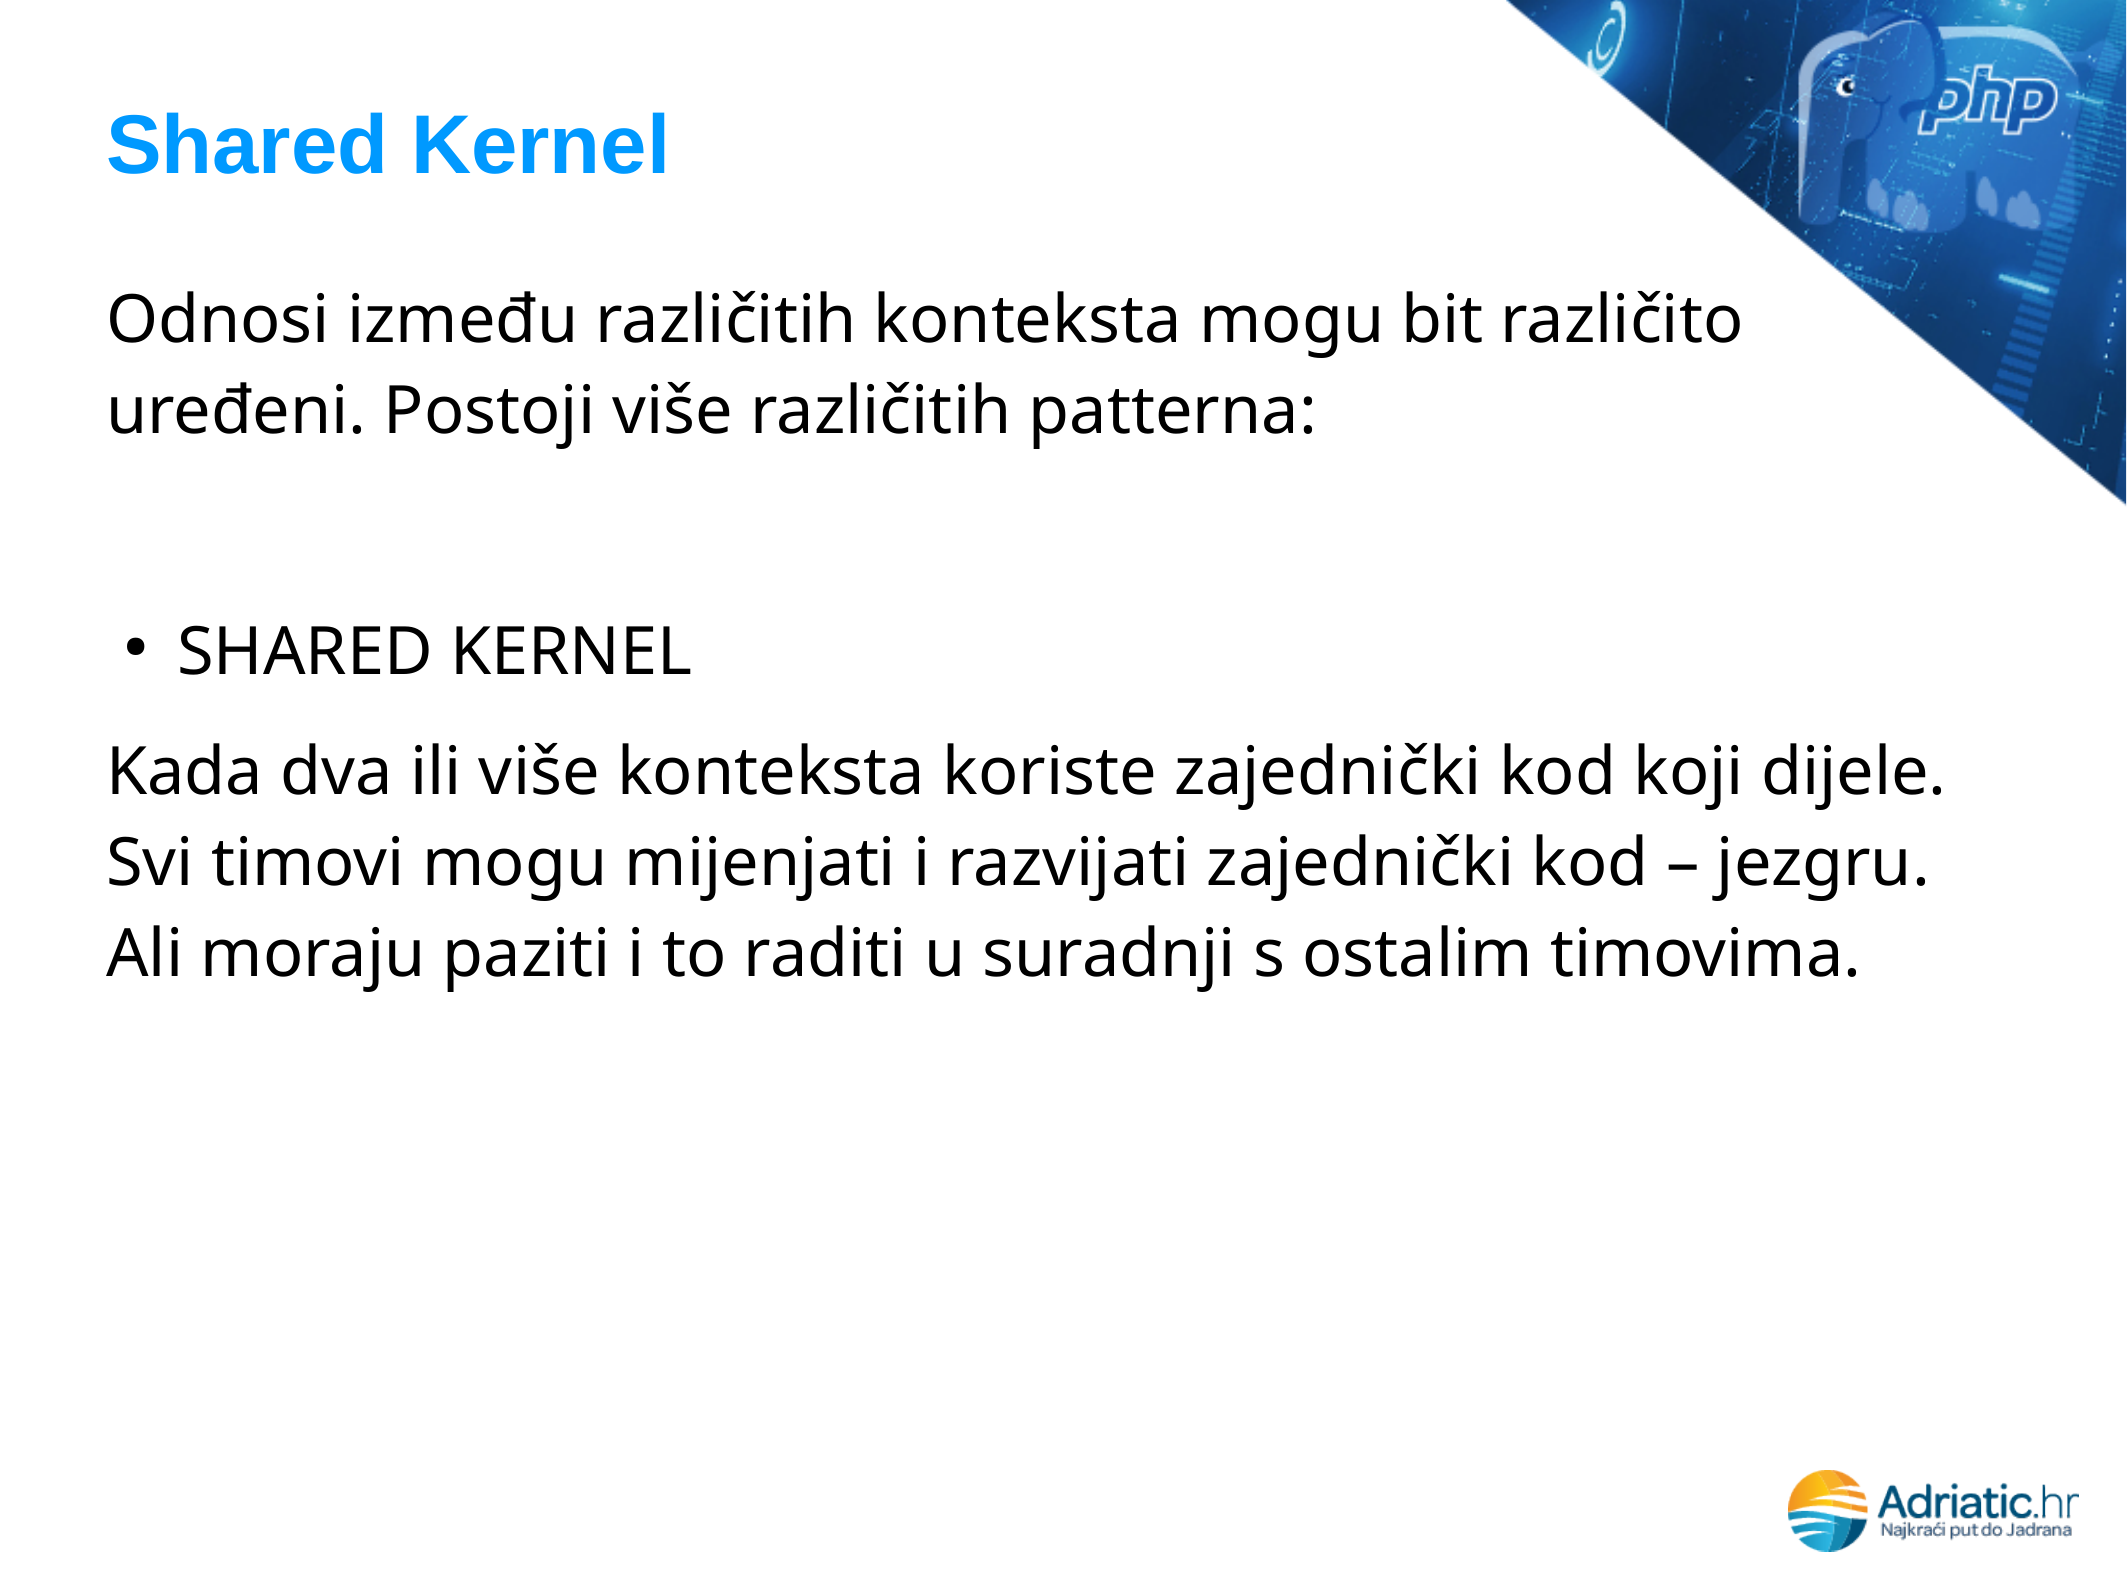

# Shared Kernel
Odnosi između različitih konteksta mogu bit različito uređeni. Postoji više različitih patterna:
SHARED KERNEL
Kada dva ili više konteksta koriste zajednički kod koji dijele. Svi timovi mogu mijenjati i razvijati zajednički kod – jezgru. Ali moraju paziti i to raditi u suradnji s ostalim timovima.